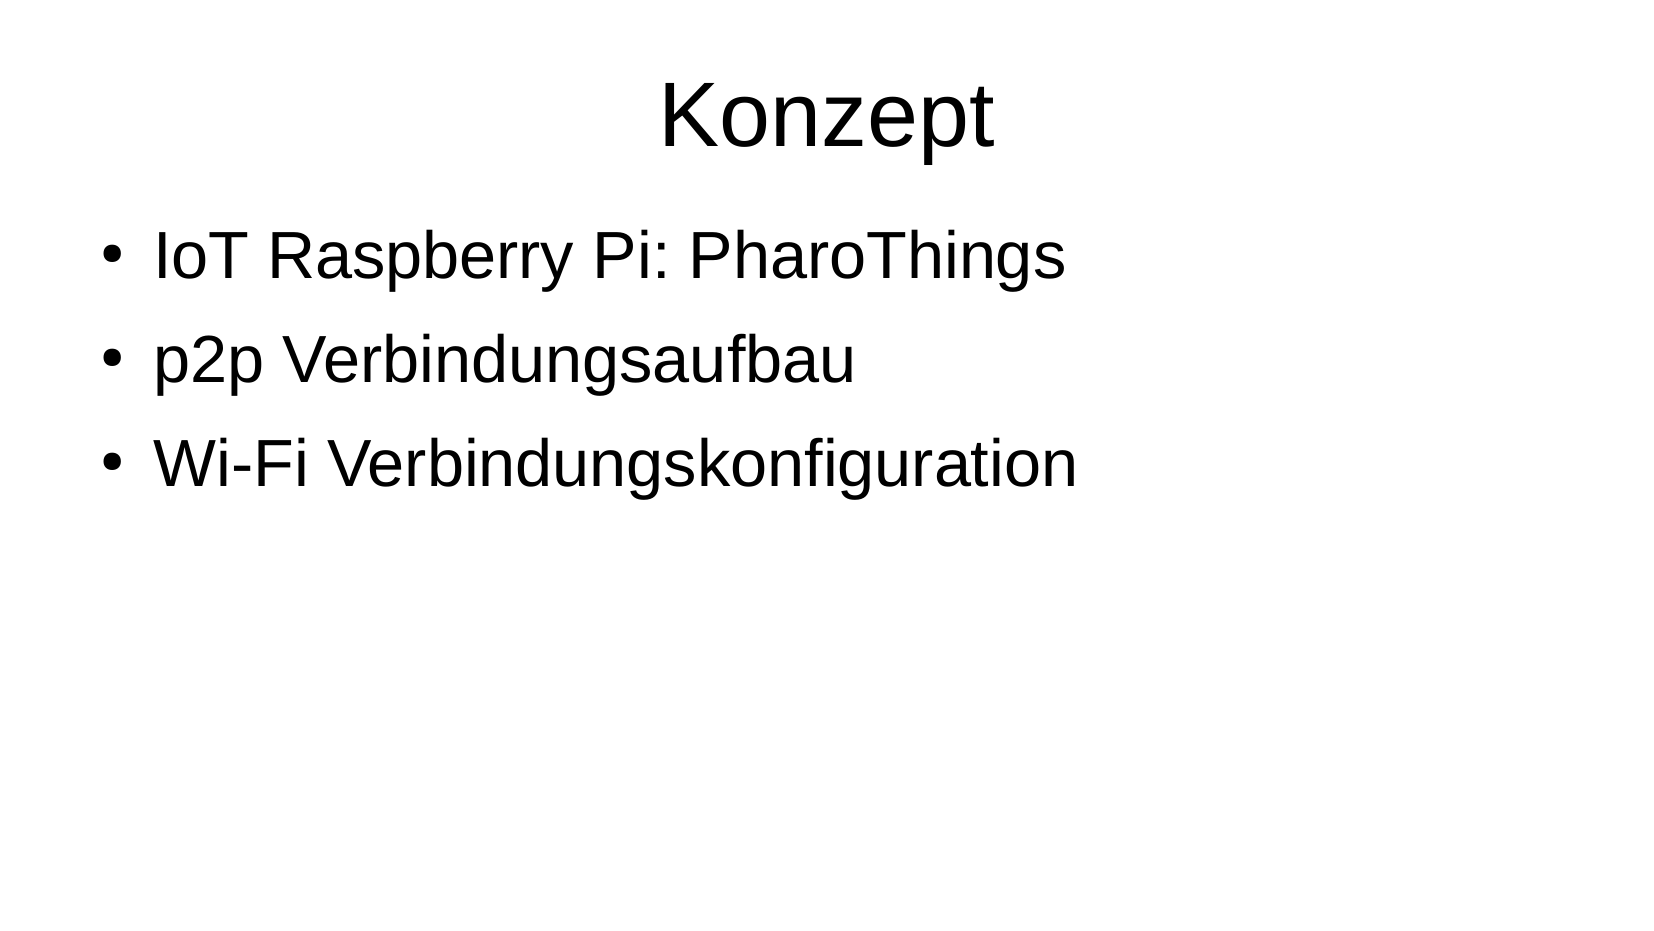

# Konzept
IoT Raspberry Pi: PharoThings
p2p Verbindungsaufbau
Wi-Fi Verbindungskonfiguration